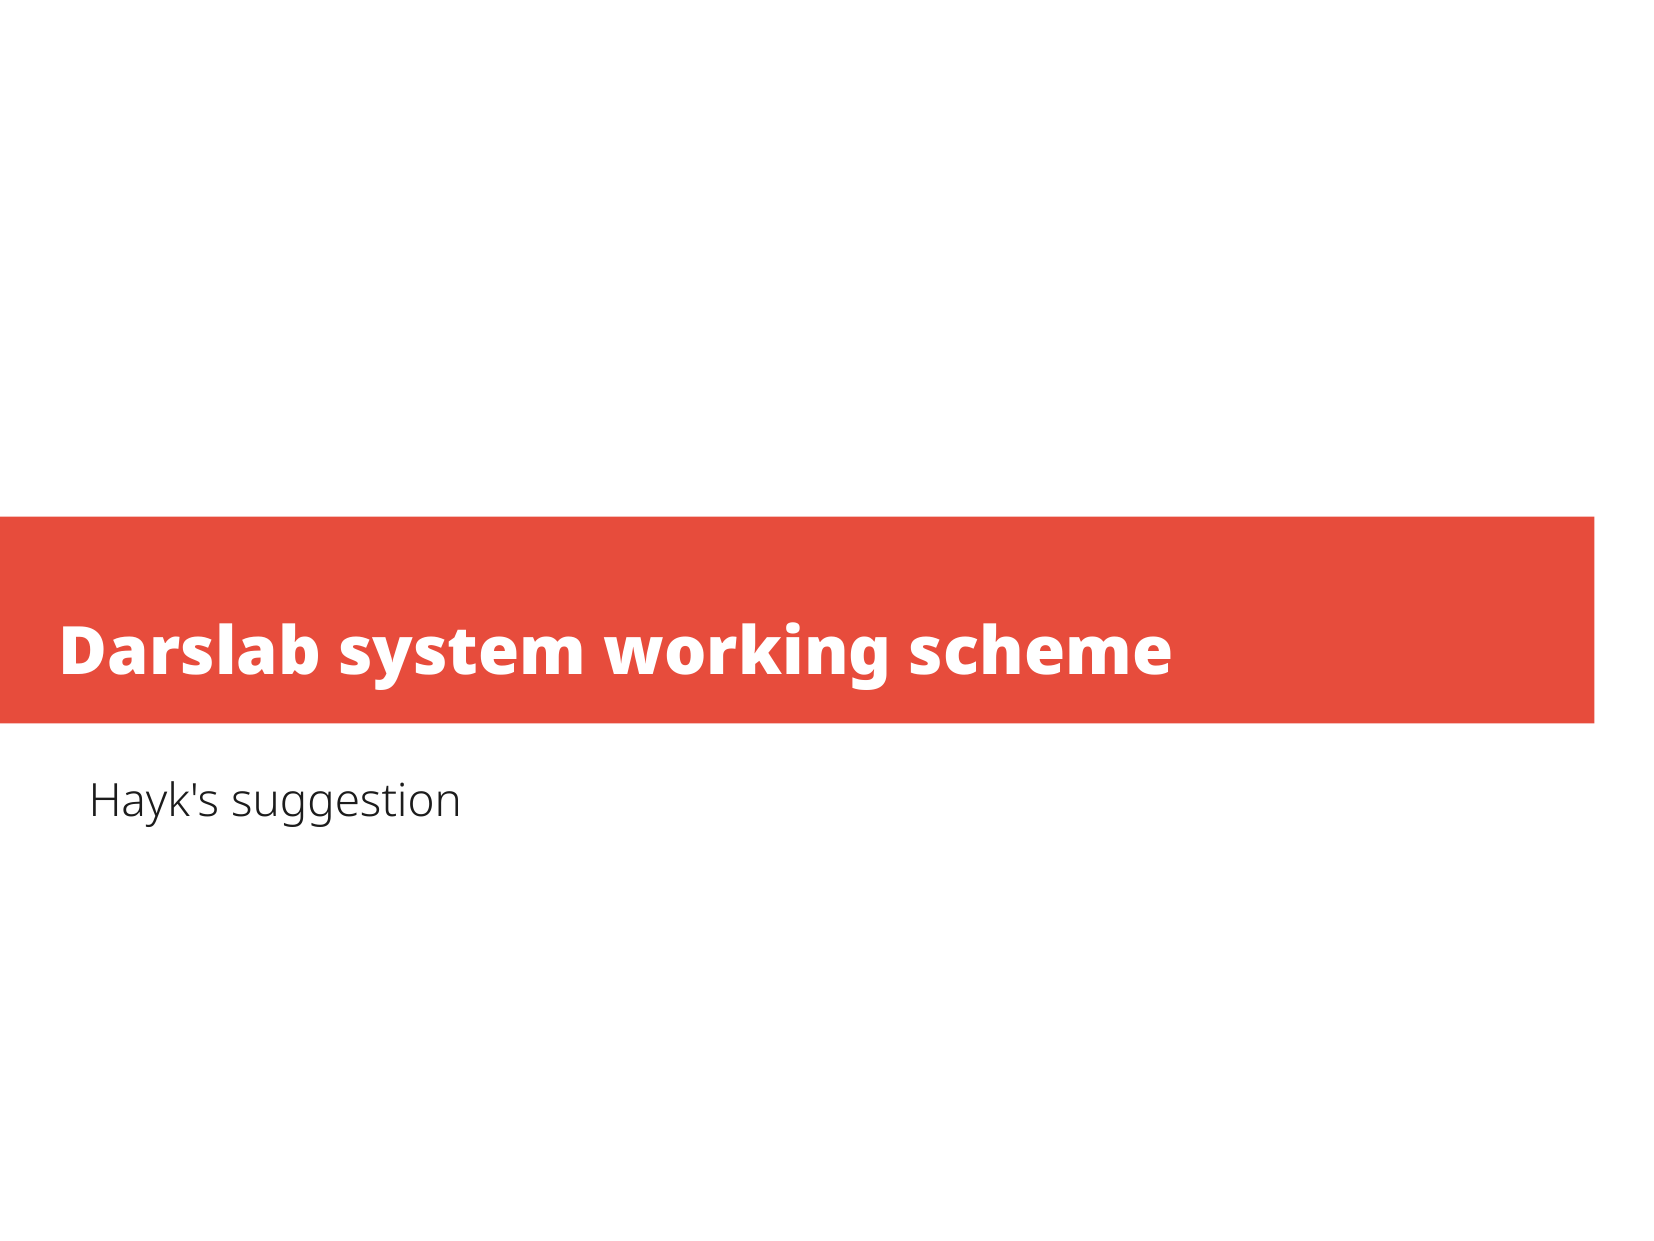

# Darslab system working scheme
Hayk's suggestion